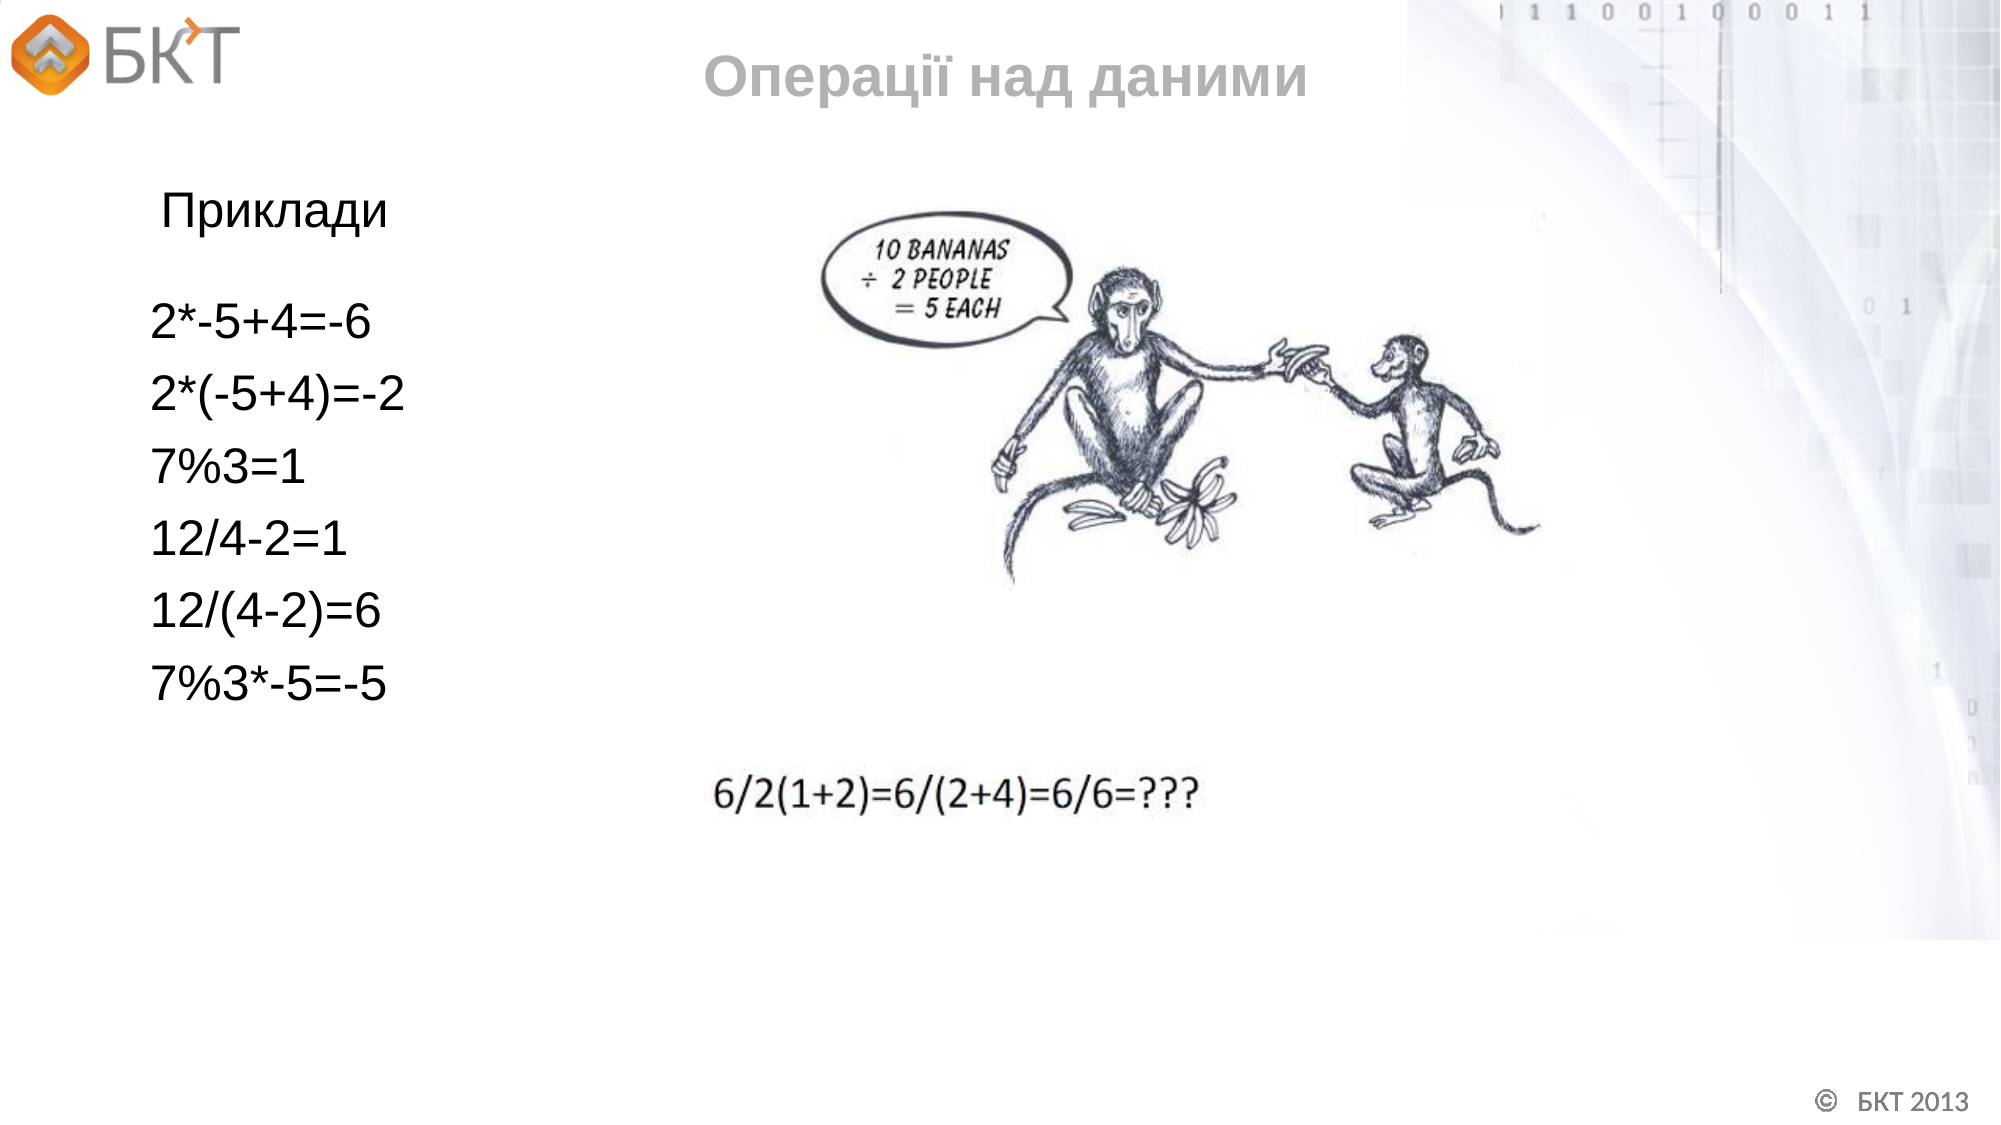

Операції над даними
# Приклади
2*-5+4=-6
2*(-5+4)=-2
7%3=1
12/4-2=1
12/(4-2)=6
7%3*-5=-5
БКТ 2013
БКТ 2013
БКТ 2013
БКТ 2013